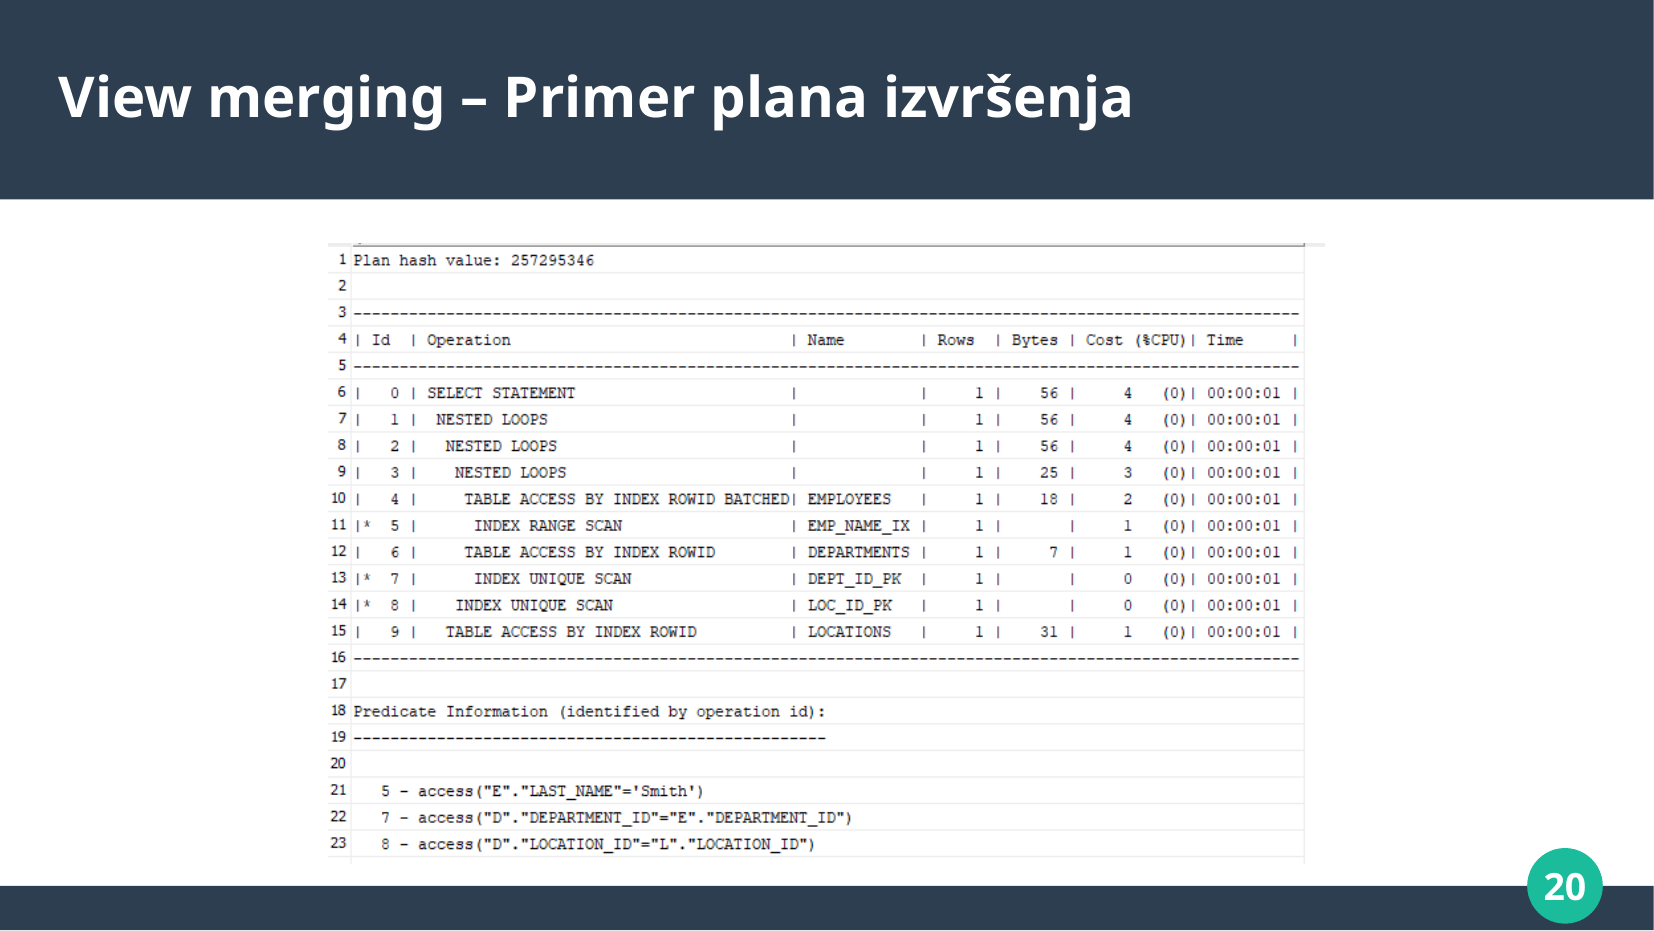

# View merging – Primer plana izvršenja